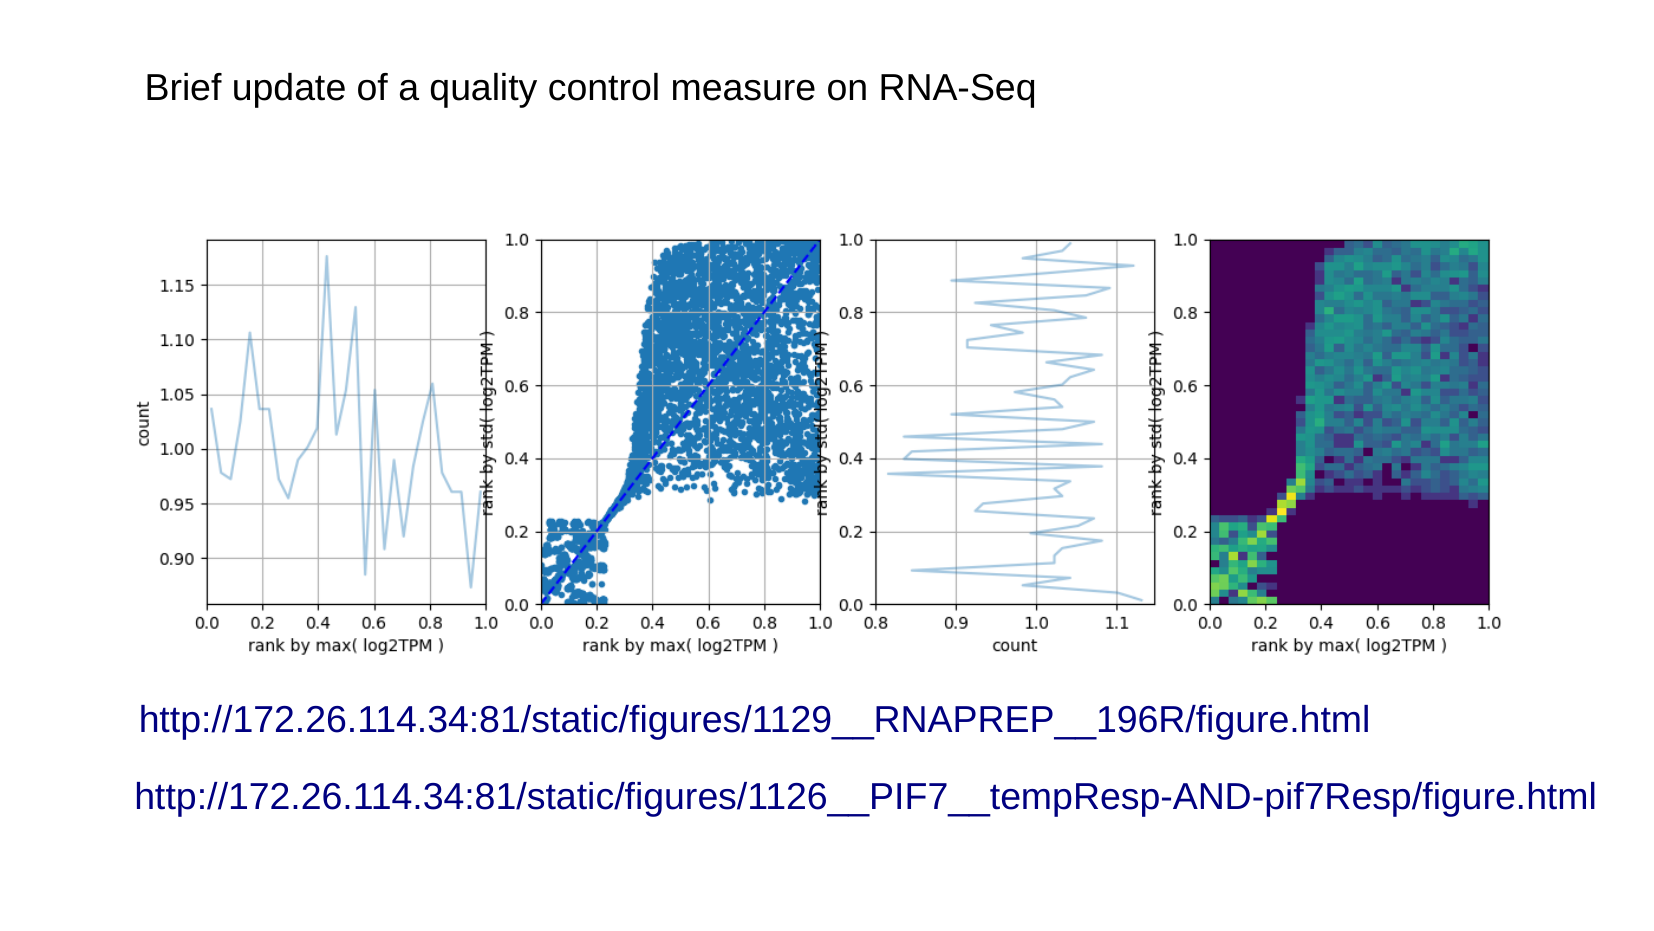

Brief update of a quality control measure on RNA-Seq
http://172.26.114.34:81/static/figures/1129__RNAPREP__196R/figure.html
http://172.26.114.34:81/static/figures/1126__PIF7__tempResp-AND-pif7Resp/figure.html